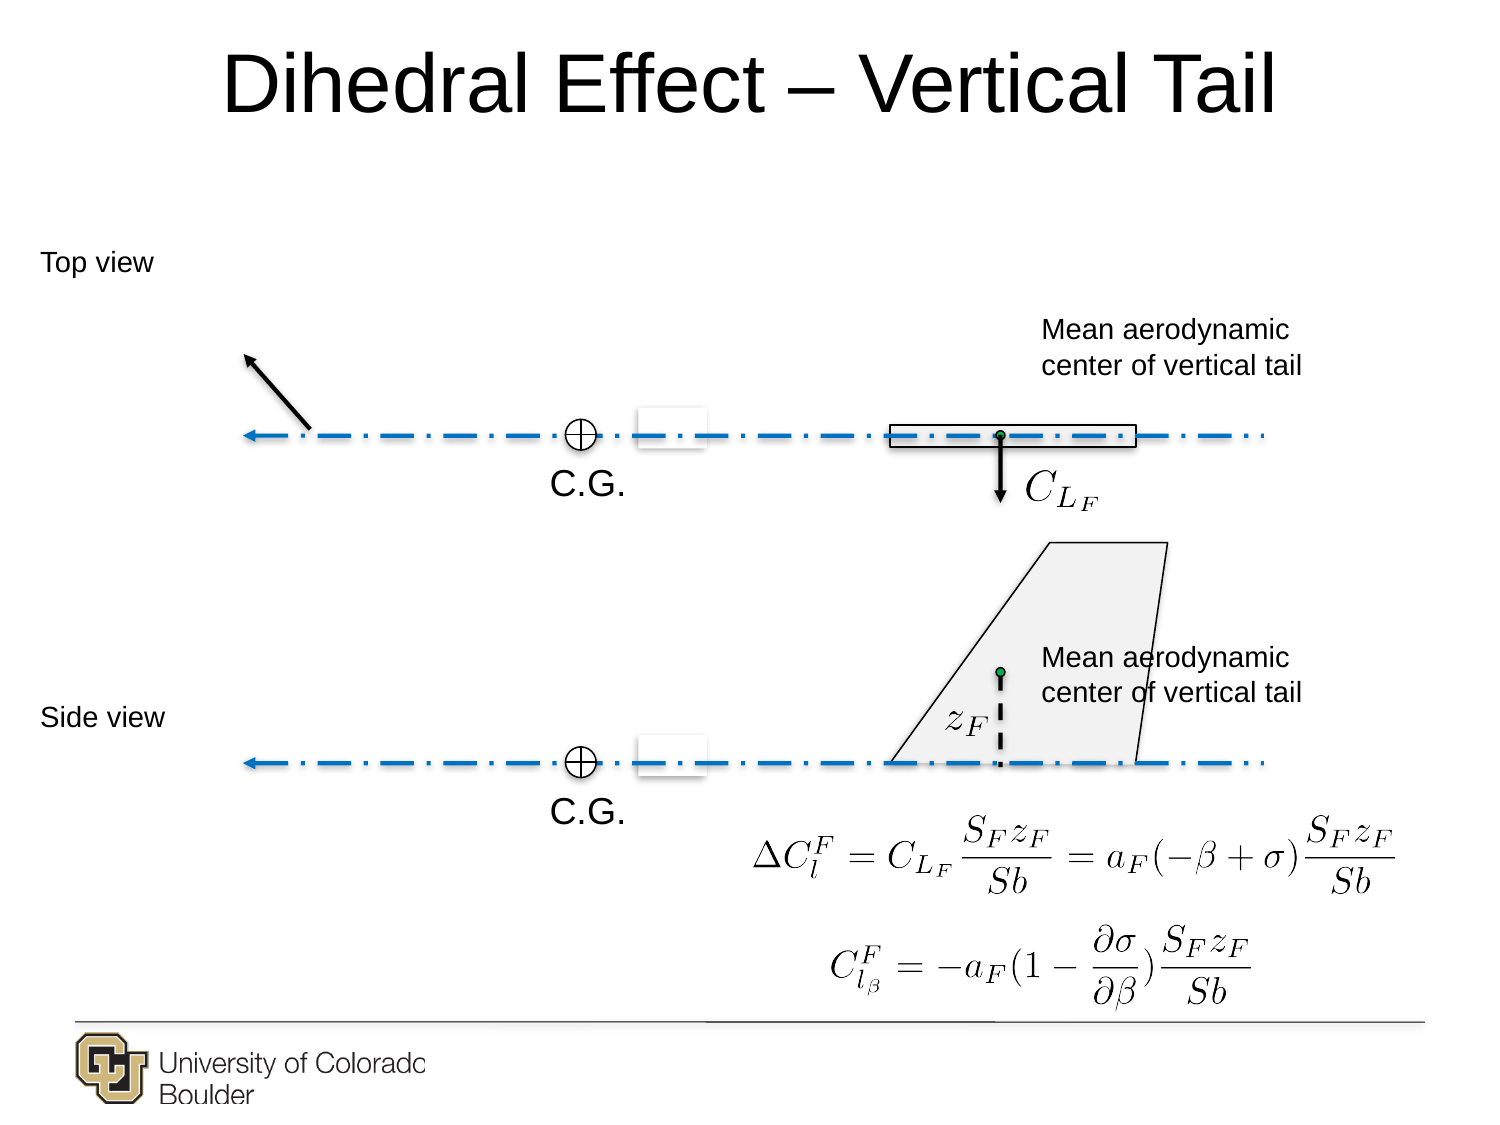

# Dihedral Effect – Vertical Tail
Top view
Mean aerodynamic center of vertical tail
C.G.
Mean aerodynamic center of vertical tail
Side view
C.G.